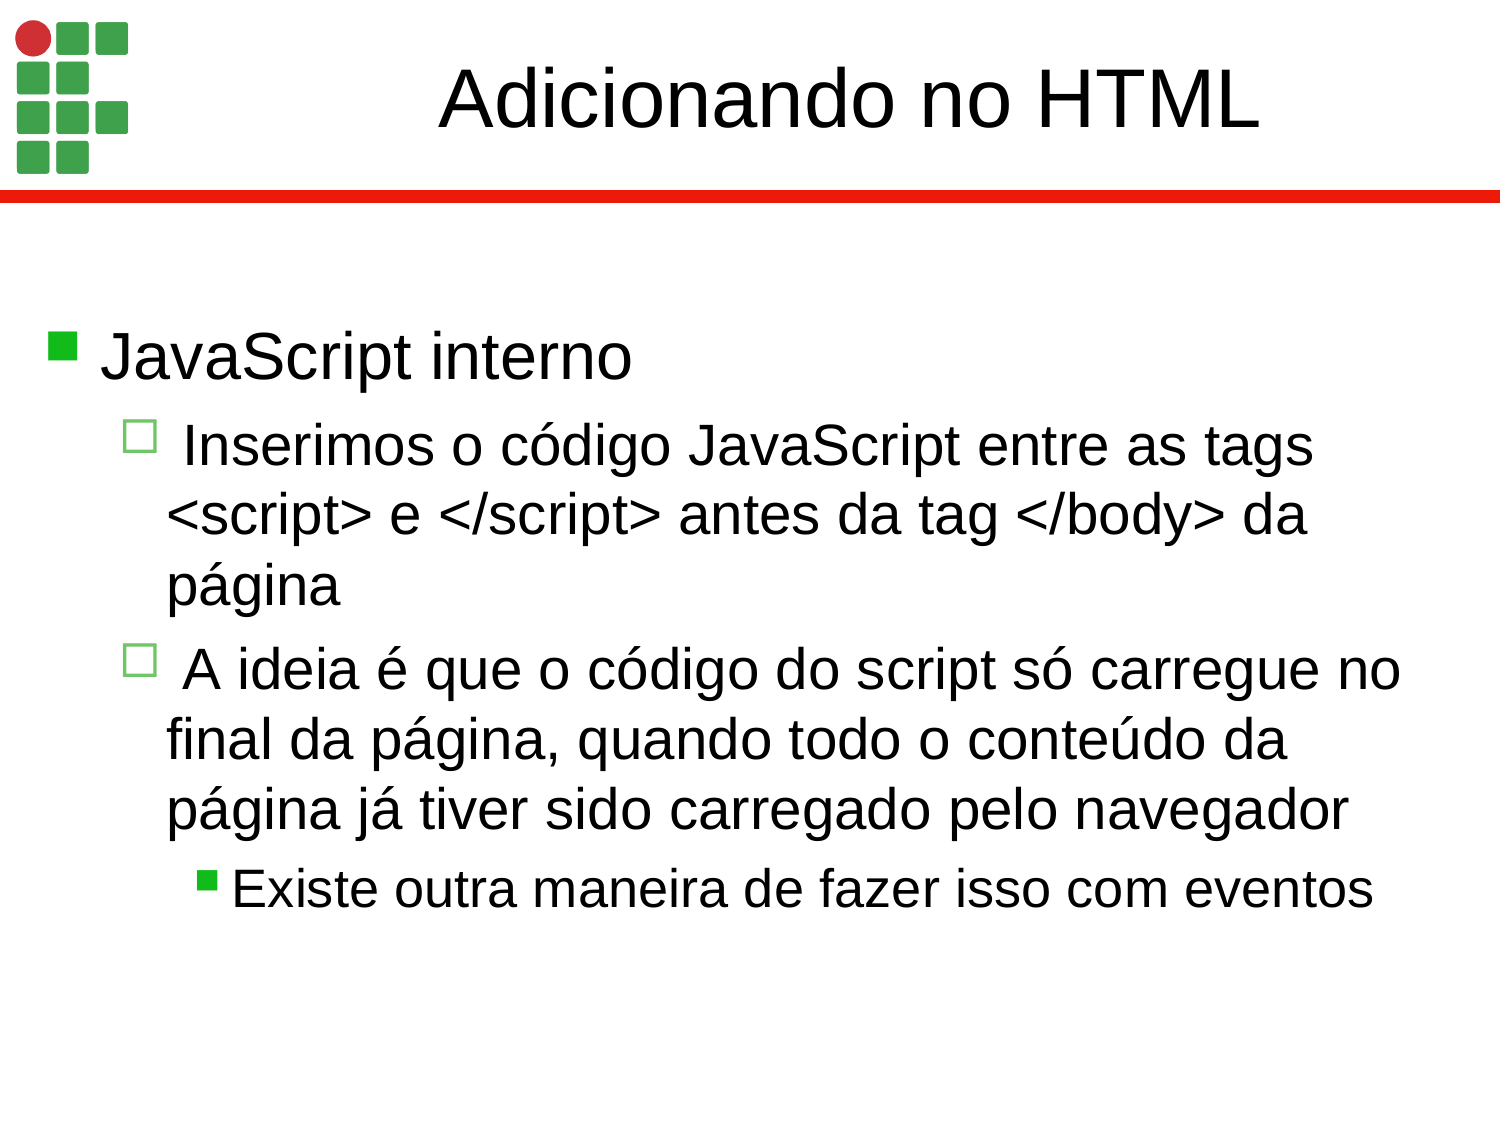

# Adicionando no HTML
JavaScript interno
 Inserimos o código JavaScript entre as tags <script> e </script> antes da tag </body> da página
 A ideia é que o código do script só carregue no final da página, quando todo o conteúdo da página já tiver sido carregado pelo navegador
Existe outra maneira de fazer isso com eventos